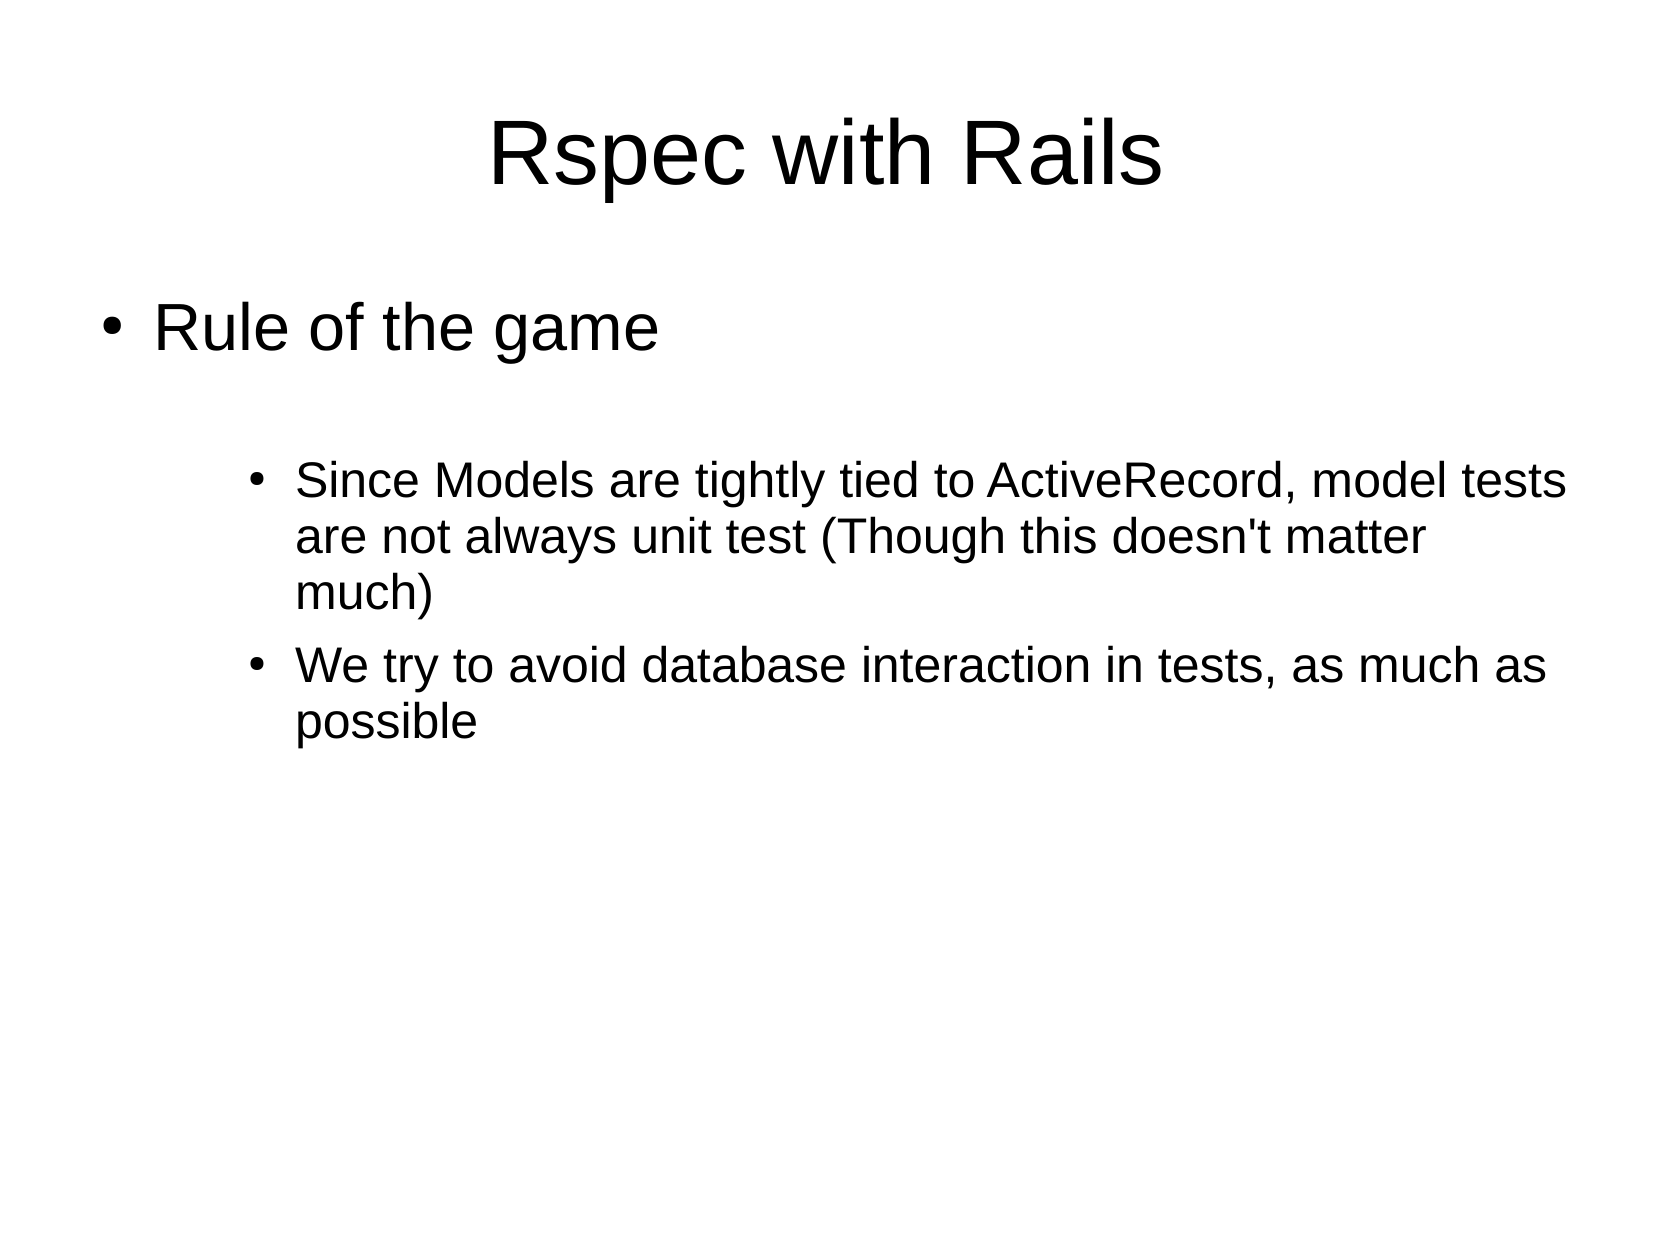

# Rspec with Rails
Rule of the game
Since Models are tightly tied to ActiveRecord, model tests are not always unit test (Though this doesn't matter much)
We try to avoid database interaction in tests, as much as possible